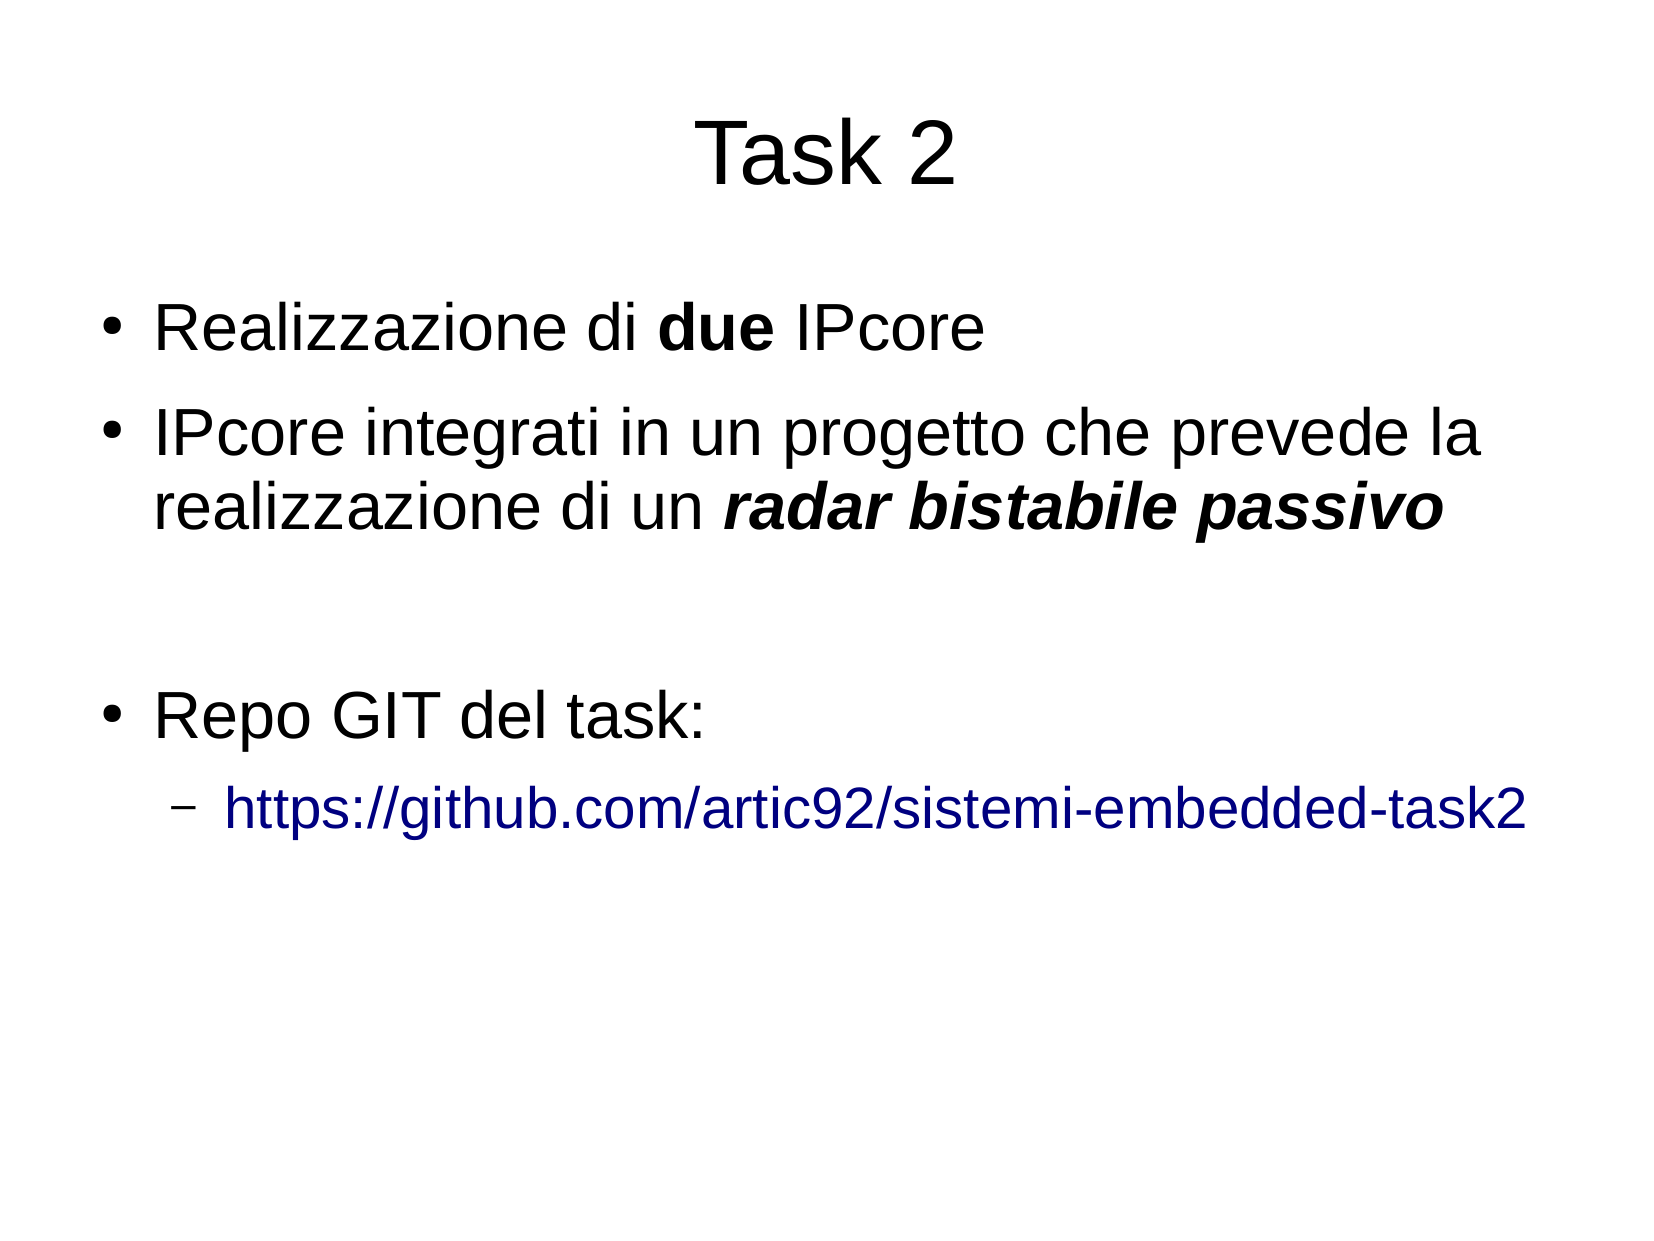

# Task 2
Realizzazione di due IPcore
IPcore integrati in un progetto che prevede la realizzazione di un radar bistabile passivo
Repo GIT del task:
https://github.com/artic92/sistemi-embedded-task2